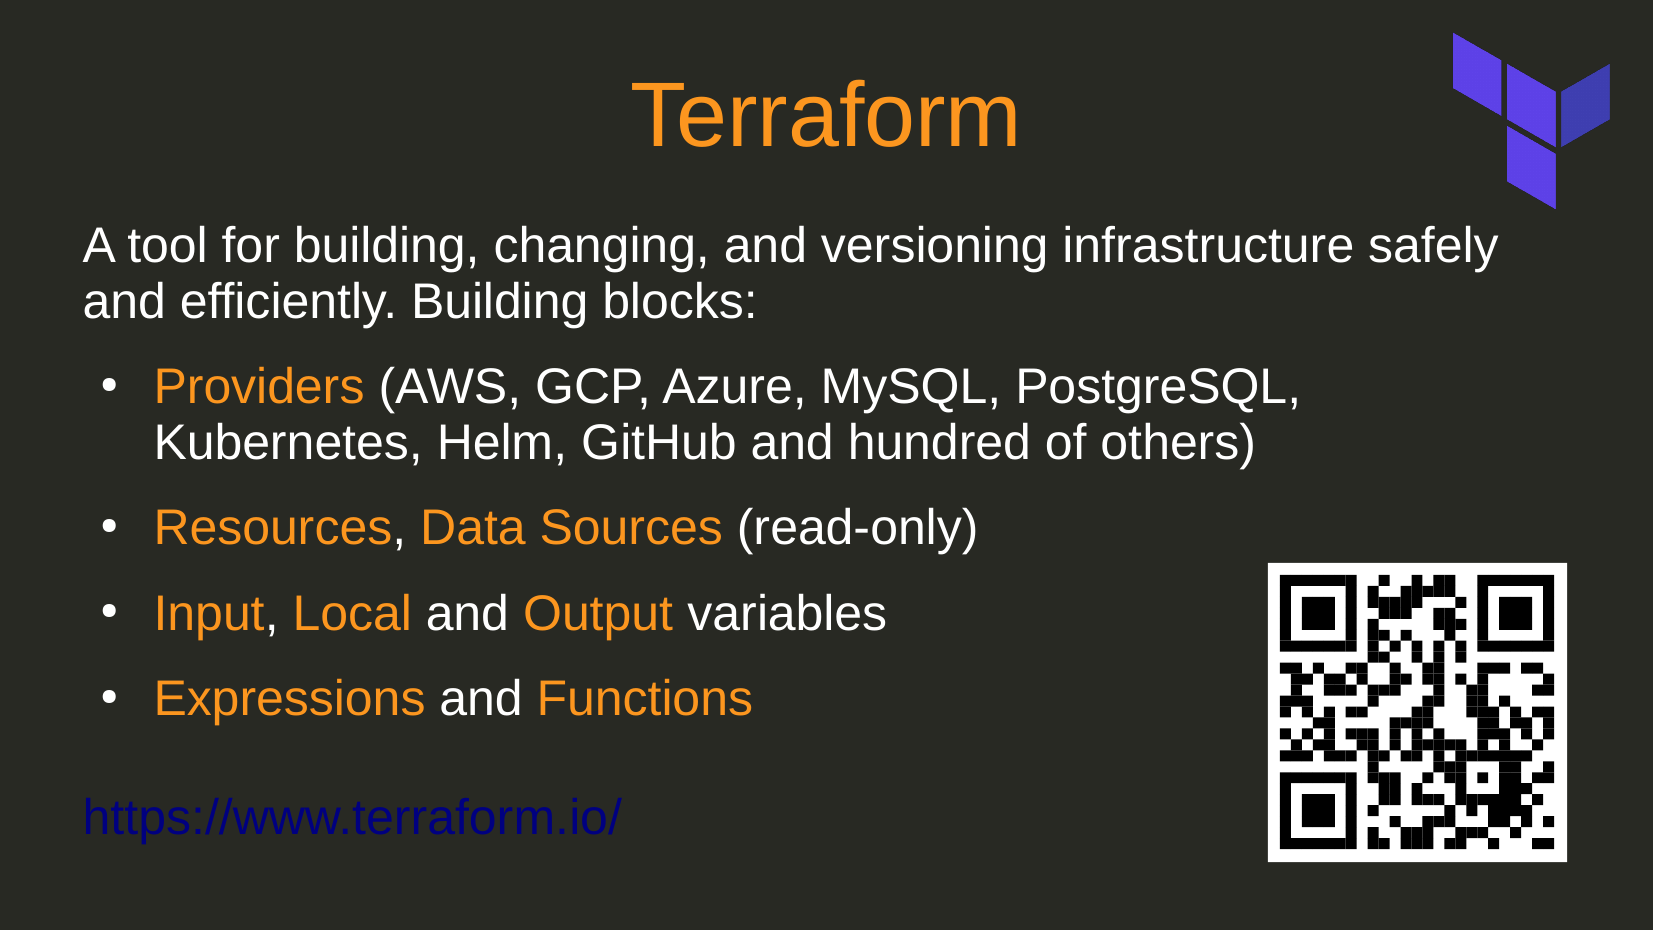

# Terraform
A tool for building, changing, and versioning infrastructure safely and efficiently. Building blocks:
Providers (AWS, GCP, Azure, MySQL, PostgreSQL, Kubernetes, Helm, GitHub and hundred of others)
Resources, Data Sources (read-only)
Input, Local and Output variables
Expressions and Functions
https://www.terraform.io/